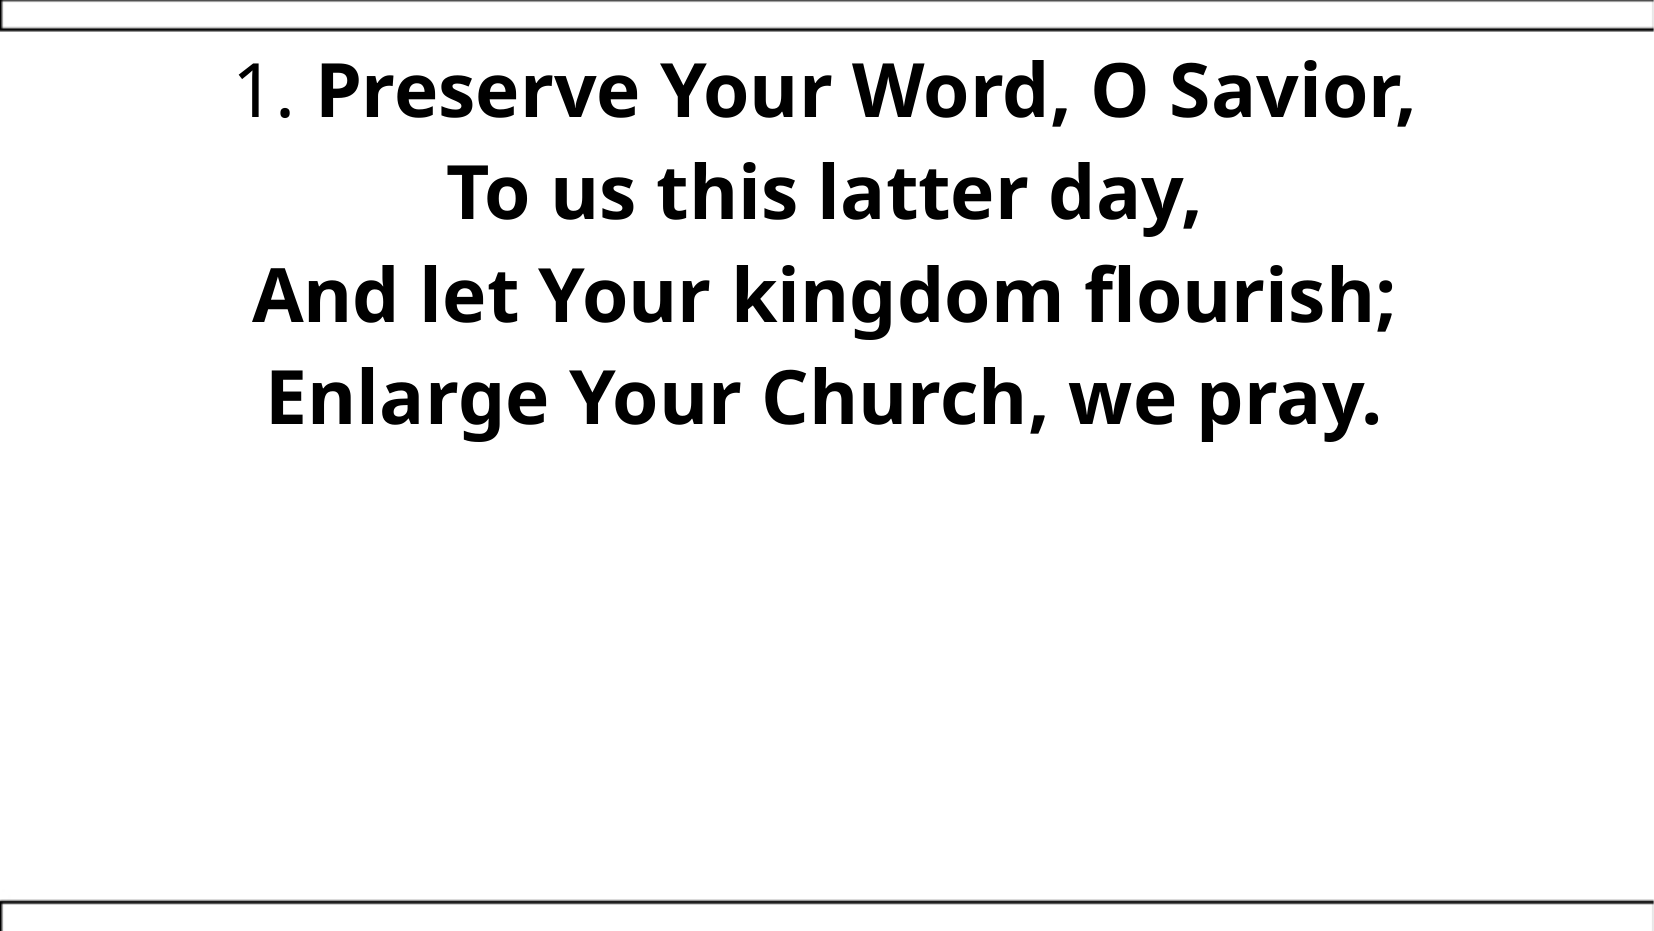

1. Preserve Your Word, O Savior,
To us this latter day,
And let Your kingdom flourish;
Enlarge Your Church, we pray.